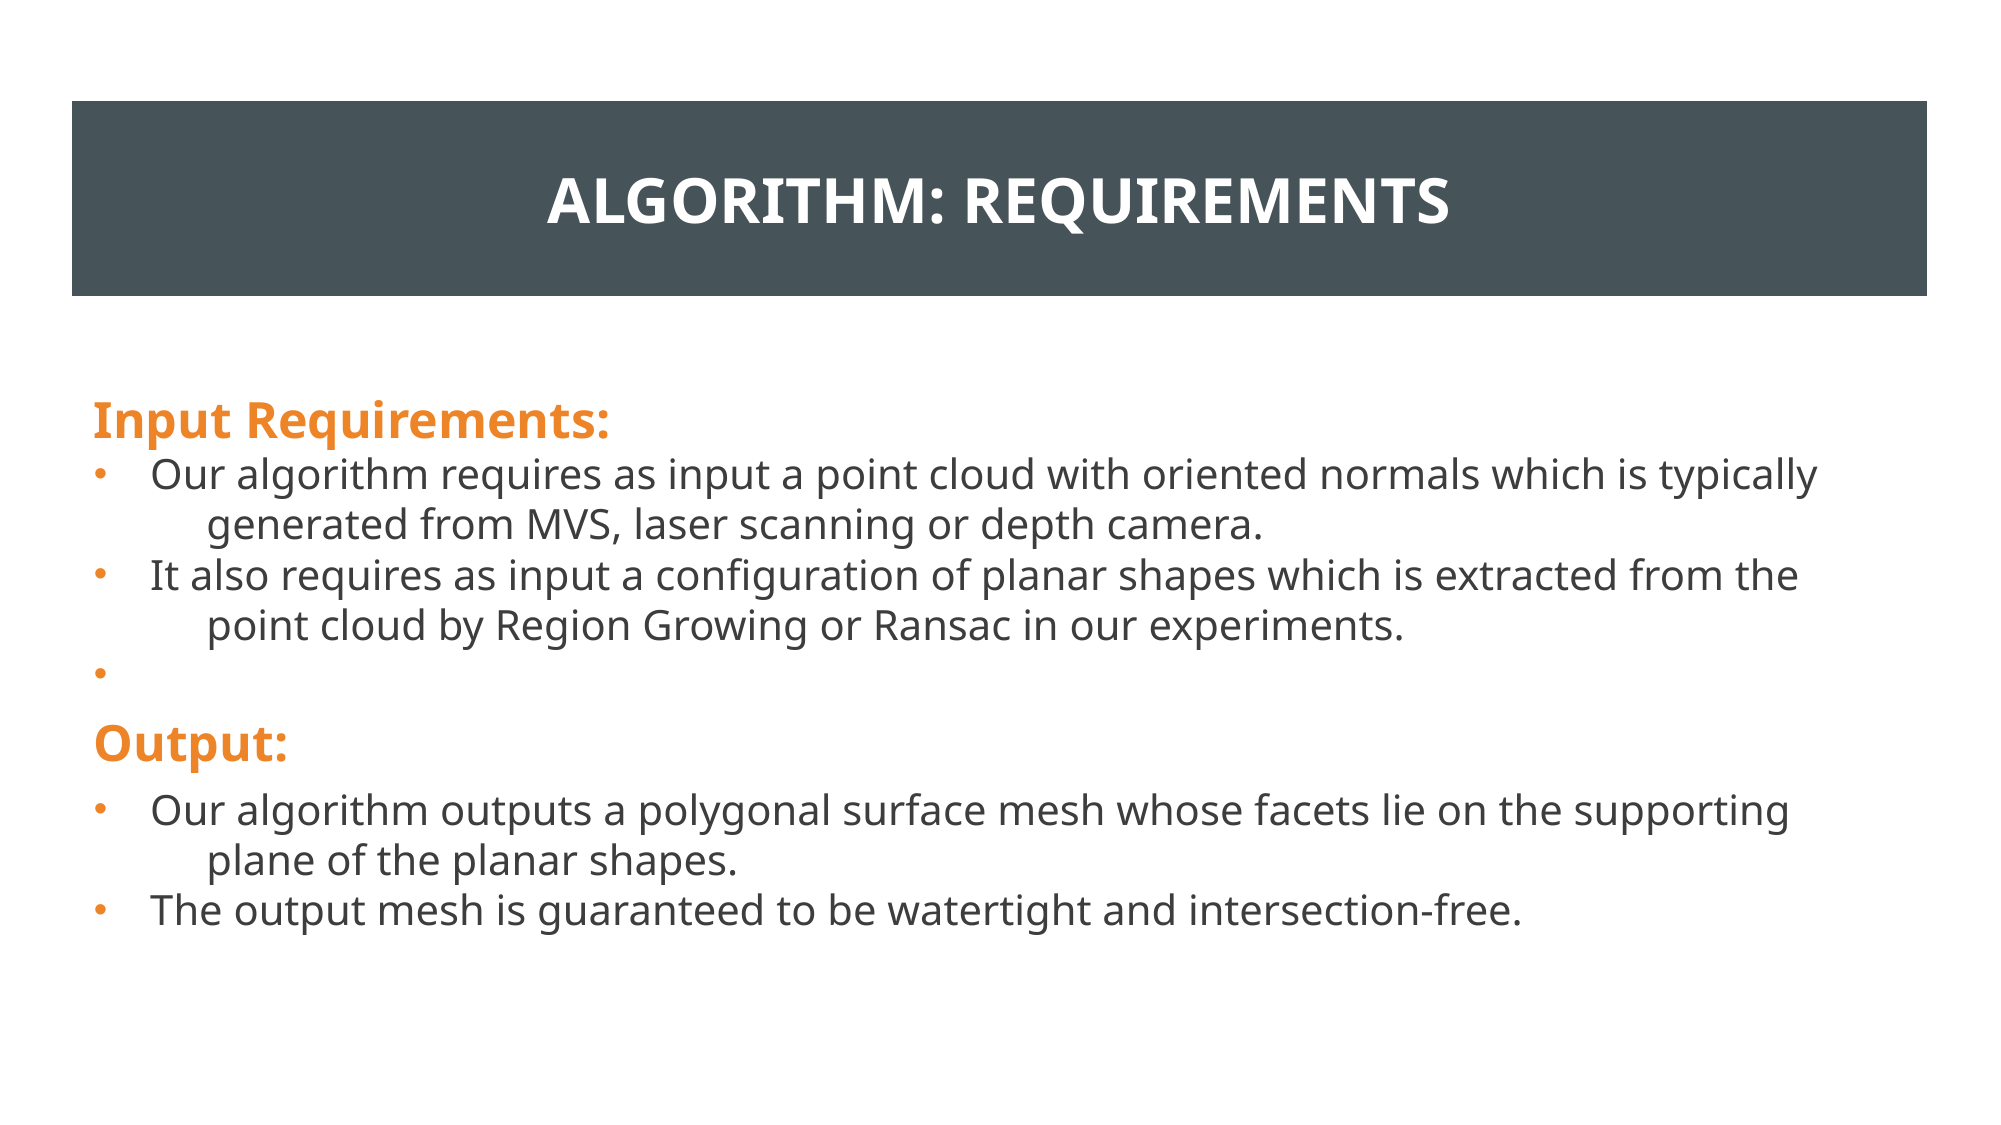

# ALGORITHM: REQUIREMENTS
Input Requirements:
Our algorithm requires as input a point cloud with oriented normals which is typically generated from MVS, laser scanning or depth camera.
It also requires as input a configuration of planar shapes which is extracted from the point cloud by Region Growing or Ransac in our experiments.
Output:
Our algorithm outputs a polygonal surface mesh whose facets lie on the supporting plane of the planar shapes.
The output mesh is guaranteed to be watertight and intersection-free.